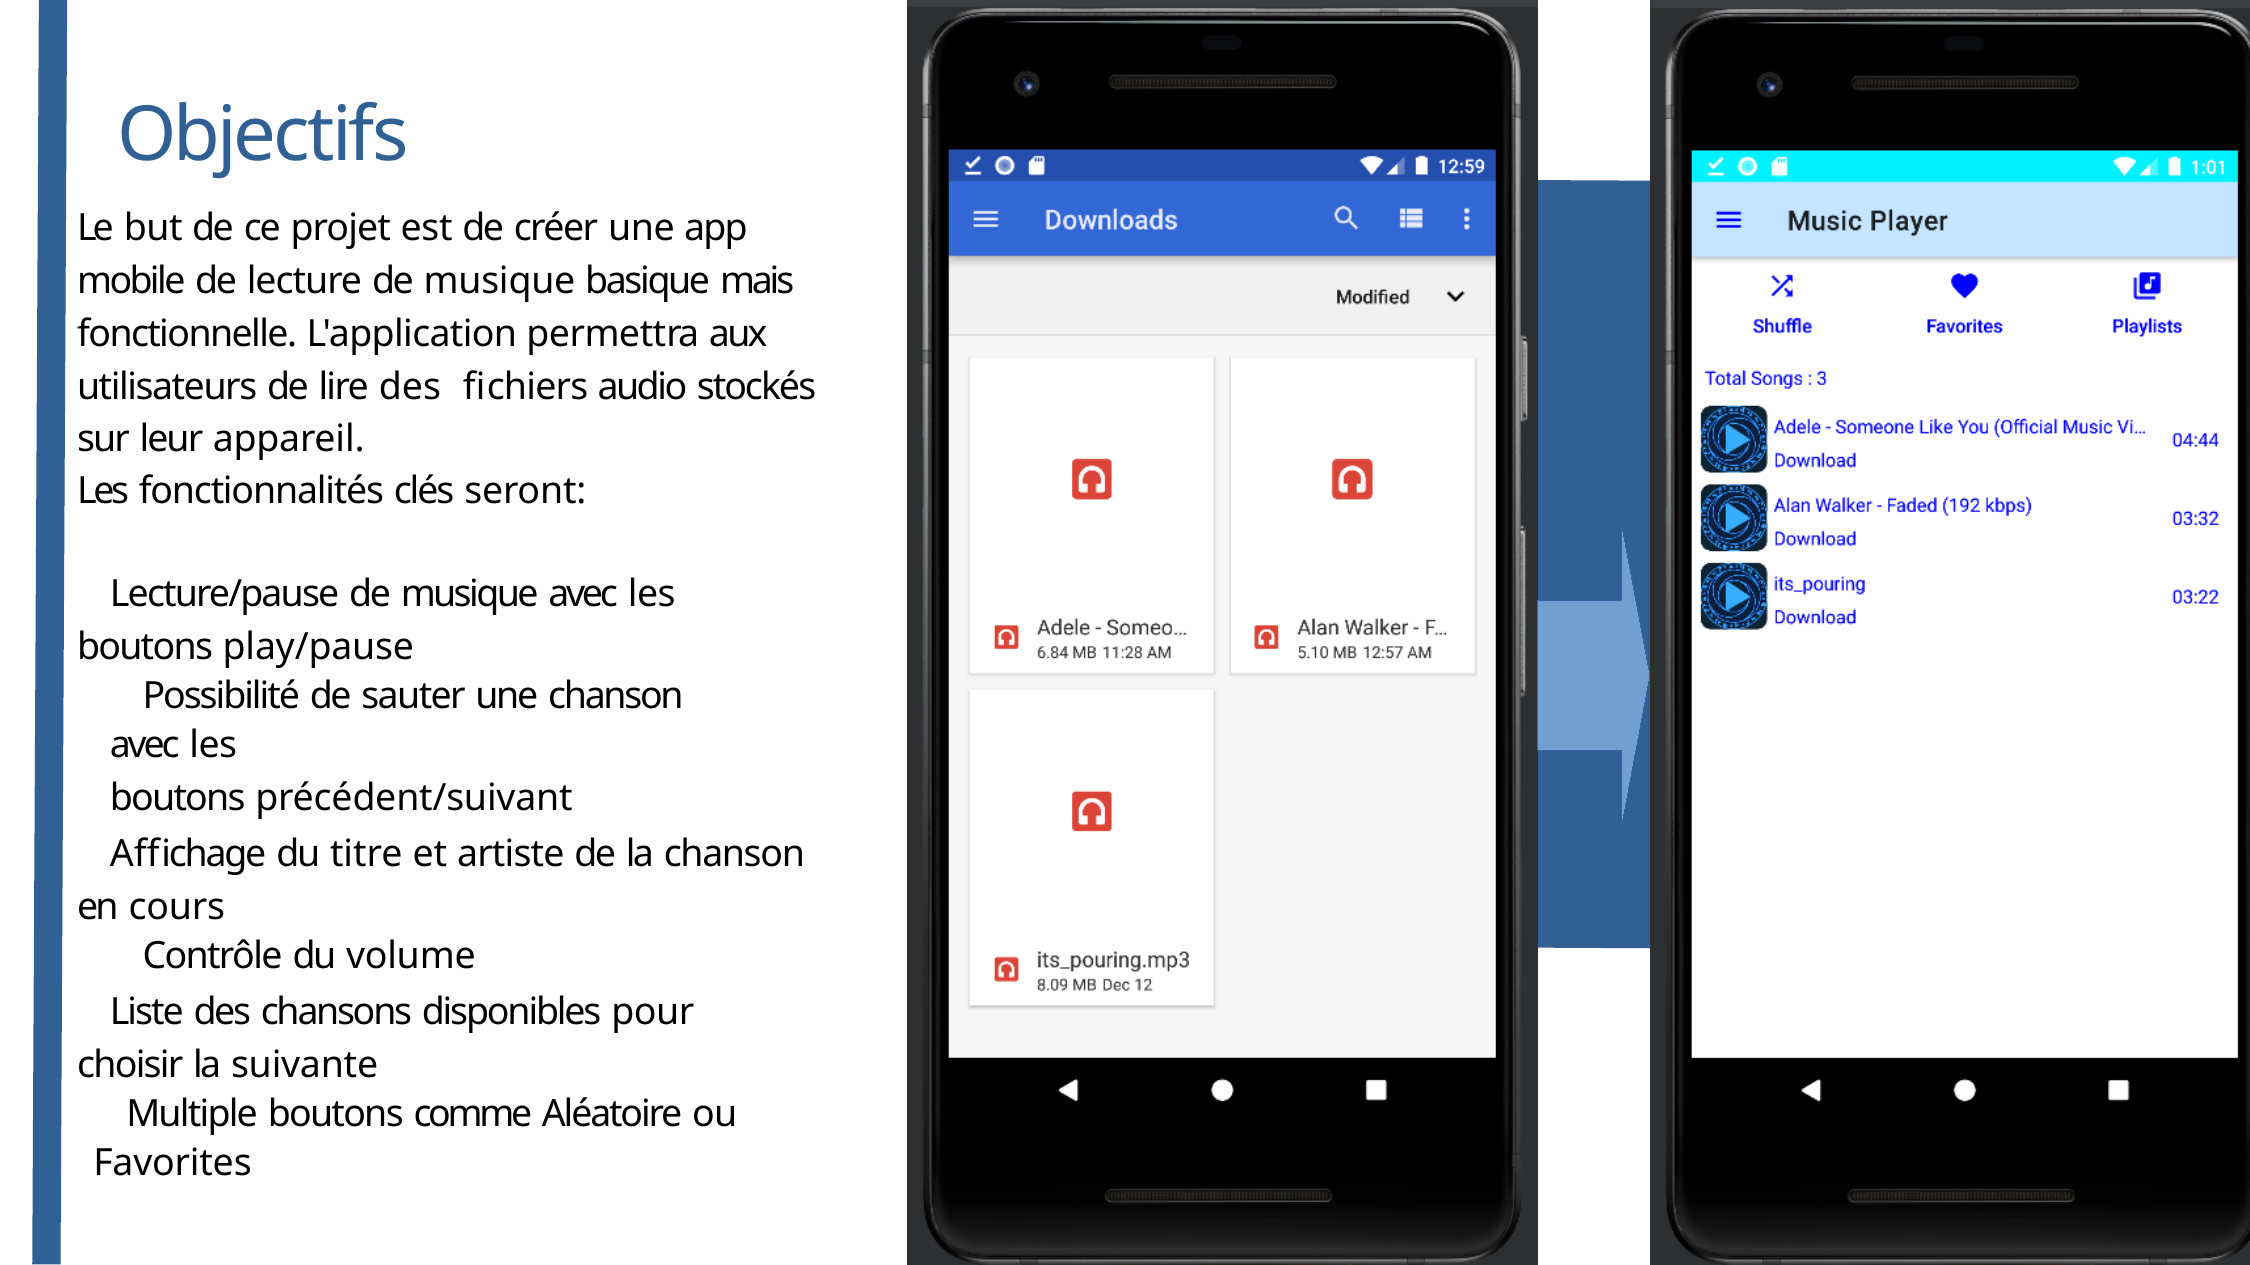

# Objectifs
Le but de ce projet est de créer une app mobile de lecture de musique basique mais fonctionnelle. L'application permettra aux utilisateurs de lire des fichiers audio stockés sur leur appareil.
Les fonctionnalités clés seront:
Lecture/pause de musique avec les boutons play/pause
Possibilité de sauter une chanson avec les
boutons précédent/suivant
Affichage du titre et artiste de la chanson en cours
Contrôle du volume
Liste des chansons disponibles pour choisir la suivante
Multiple boutons comme Aléatoire ou Favorites